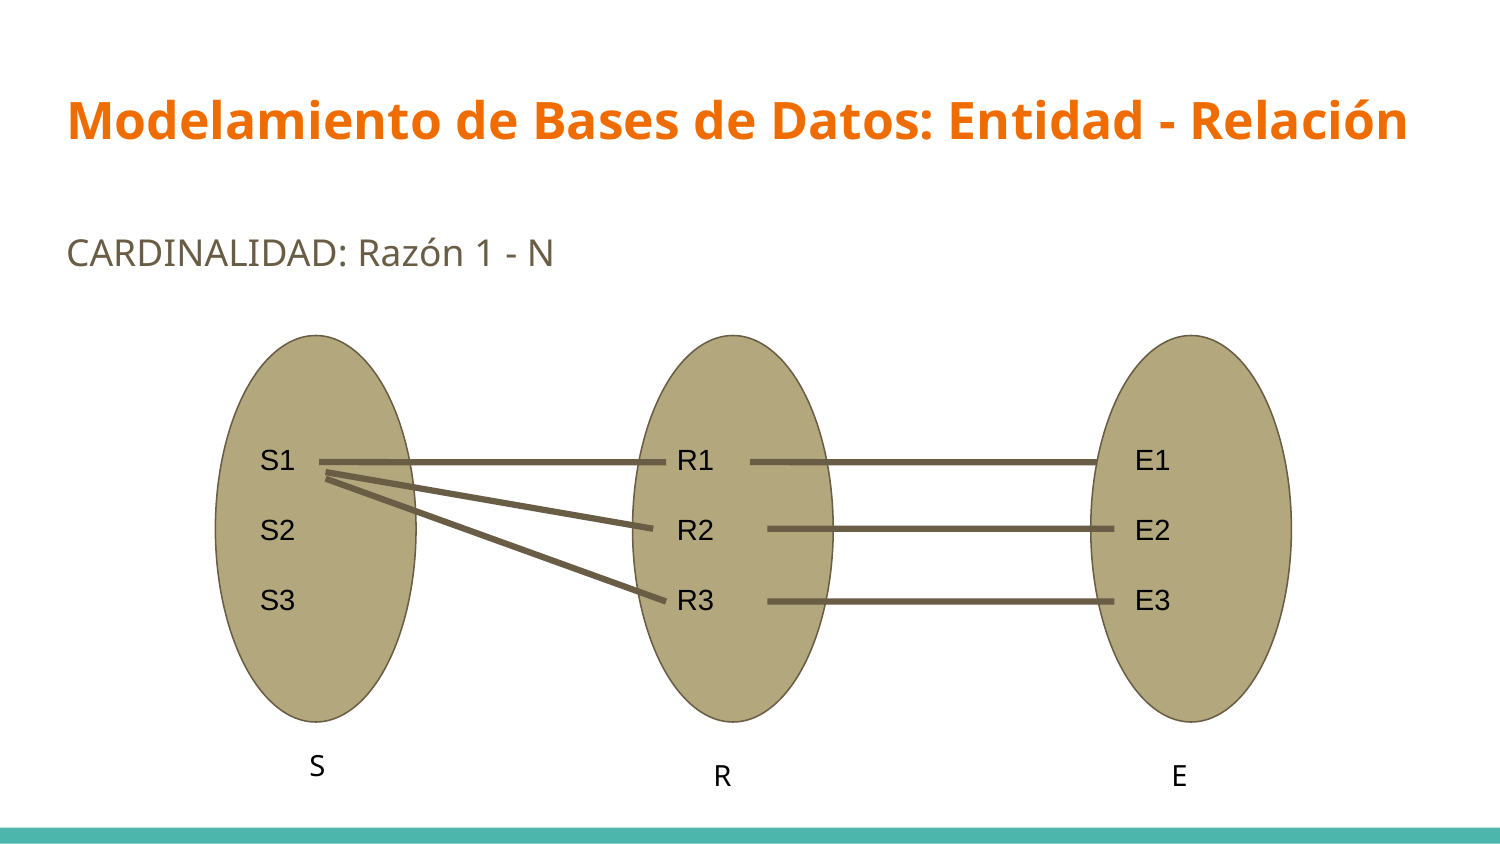

# Modelamiento de Bases de Datos: Entidad - Relación
CARDINALIDAD: Razón 1 - N
S1
S2
S3
R1
R2
R3
E1
E2
E3
S
R
E